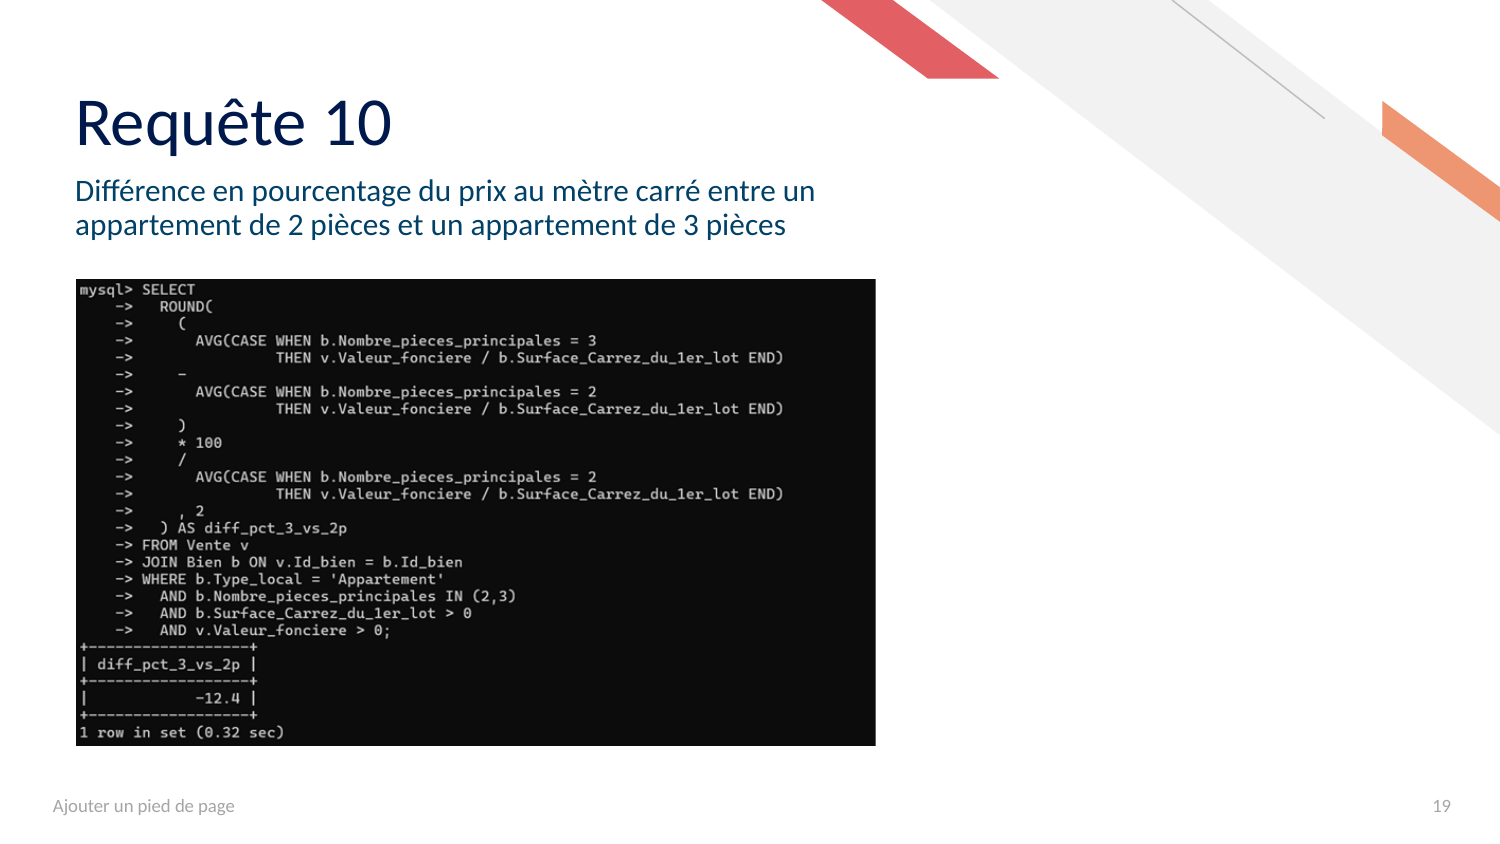

# Requête 10
Différence en pourcentage du prix au mètre carré entre un
appartement de 2 pièces et un appartement de 3 pièces
Ajouter un pied de page